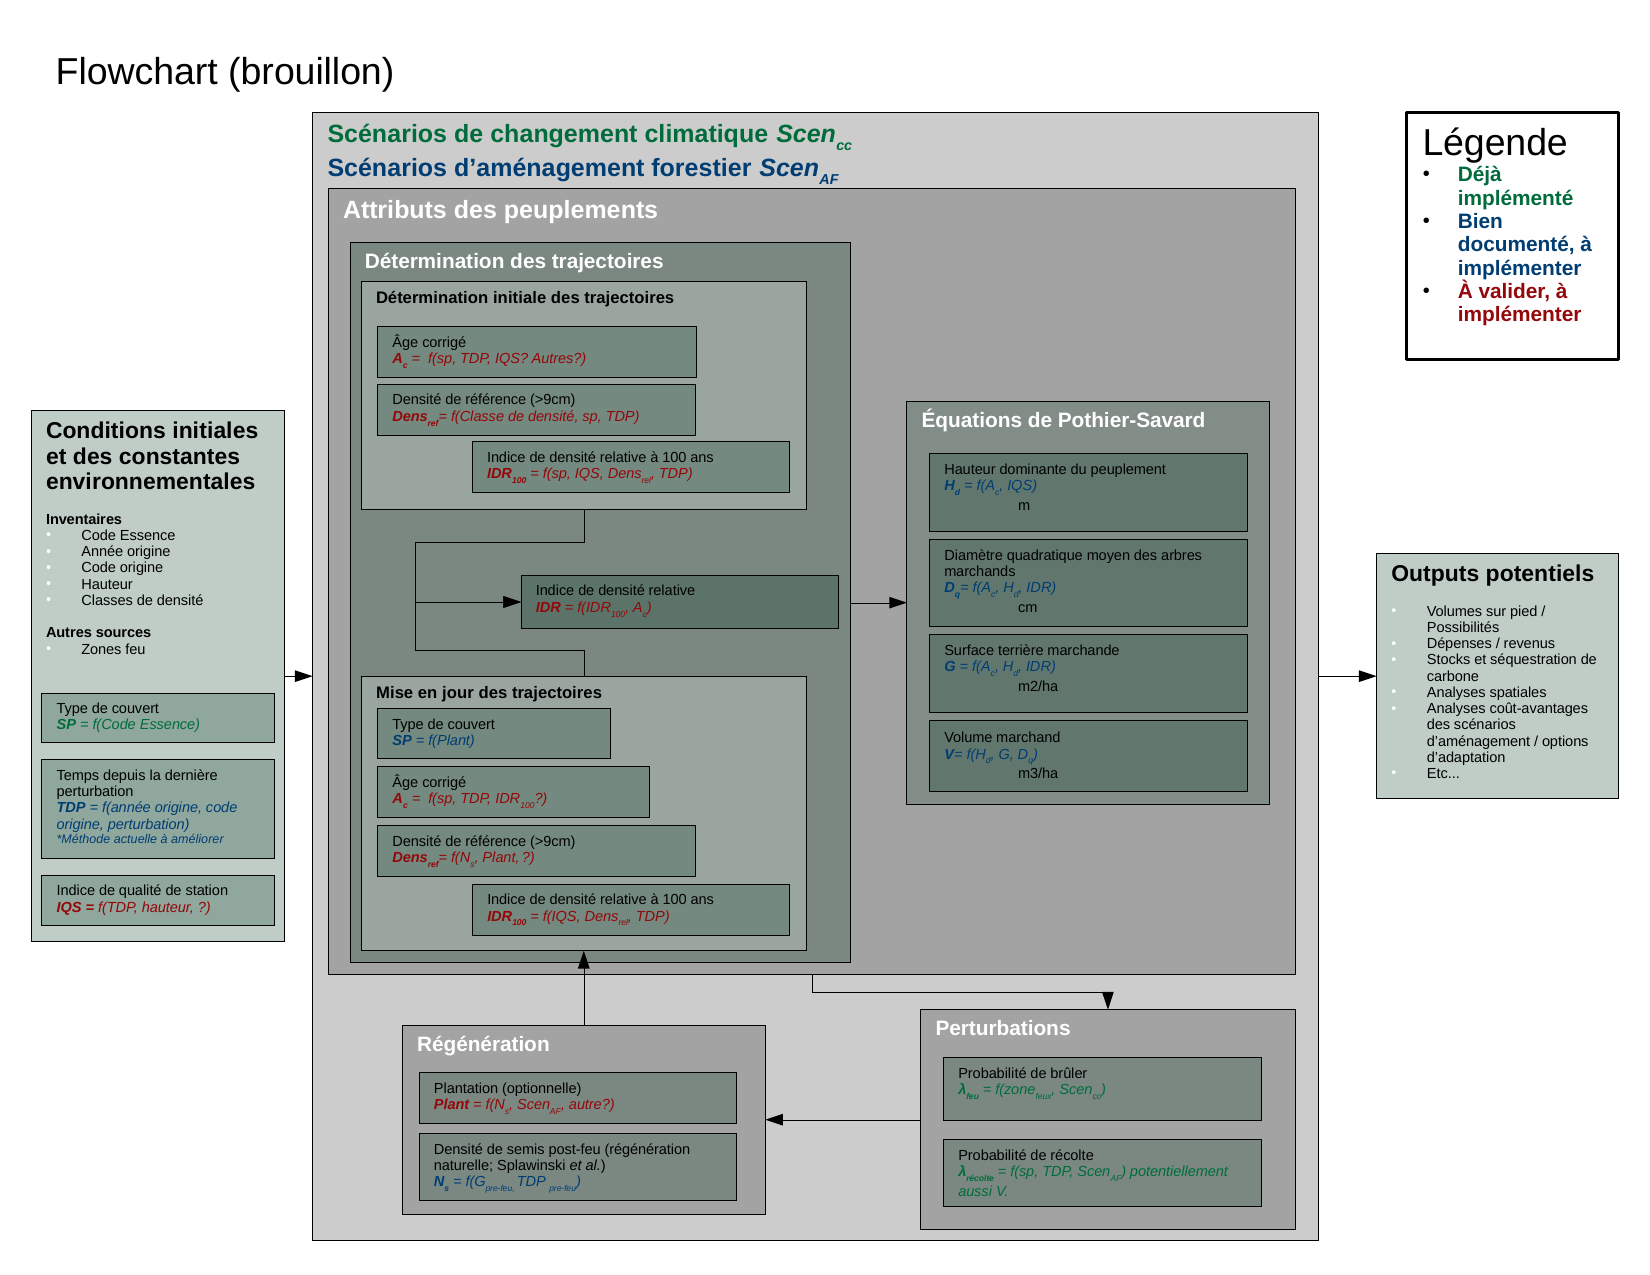

Flowchart (brouillon)
Scénarios de changement climatique Scencc
Scénarios d’aménagement forestier ScenAF
Légende
Déjà implémenté
Bien documenté, à implémenter
À valider, à implémenter
Attributs des peuplements
Détermination des trajectoires
Détermination initiale des trajectoires
Âge corrigé
Ac = f(sp, TDP, IQS? Autres?)
Densité de référence (>9cm)
Densref= f(Classe de densité, sp, TDP)
Indice de densité relative à 100 ans
IDR100 = f(sp, IQS, Densrel, TDP)
Équations de Pothier-Savard
Hauteur dominante du peuplement
Hd = f(Ac, IQS)
	m
Diamètre quadratique moyen des arbres marchands
Dq= f(Ac, Hd, IDR)
	cm
Surface terrière marchande
G = f(Ac, Hd, IDR)
	m2/ha
Volume marchand
V= f(Hd, G, Dq)
	m3/ha
Conditions initiales et des constantes environnementales
Inventaires
Code Essence
Année origine
Code origine
Hauteur
Classes de densité
Autres sources
Zones feu
Type de couvert
SP = f(Code Essence)
Temps depuis la dernière perturbation
TDP = f(année origine, code origine, perturbation)
*Méthode actuelle à améliorer
Indice de qualité de station
IQS = f(TDP, hauteur, ?)
Outputs potentiels
Volumes sur pied / Possibilités
Dépenses / revenus
Stocks et séquestration de carbone
Analyses spatiales
Analyses coût-avantages des scénarios d’aménagement / options d’adaptation
Etc...
Indice de densité relative
IDR = f(IDR100, Ac)
Mise en jour des trajectoires
Type de couvert
SP = f(Plant)
Âge corrigé
Ac = f(sp, TDP, IDR100?)
Densité de référence (>9cm)
Densref= f(Ns, Plant, ?)
Indice de densité relative à 100 ans
IDR100 = f(IQS, Densrel, TDP)
Perturbations
Probabilité de brûler
λfeu = f(zonefeux, Scencc)
Probabilité de récolte
λrécolte = f(sp, TDP, ScenAF) potentiellement aussi V.
Régénération
Plantation (optionnelle)
Plant = f(Ns, ScenAF, autre?)
Densité de semis post-feu (régénération naturelle; Splawinski et al.)
Ns = f(Gpre-feu, TDP pre-feu)